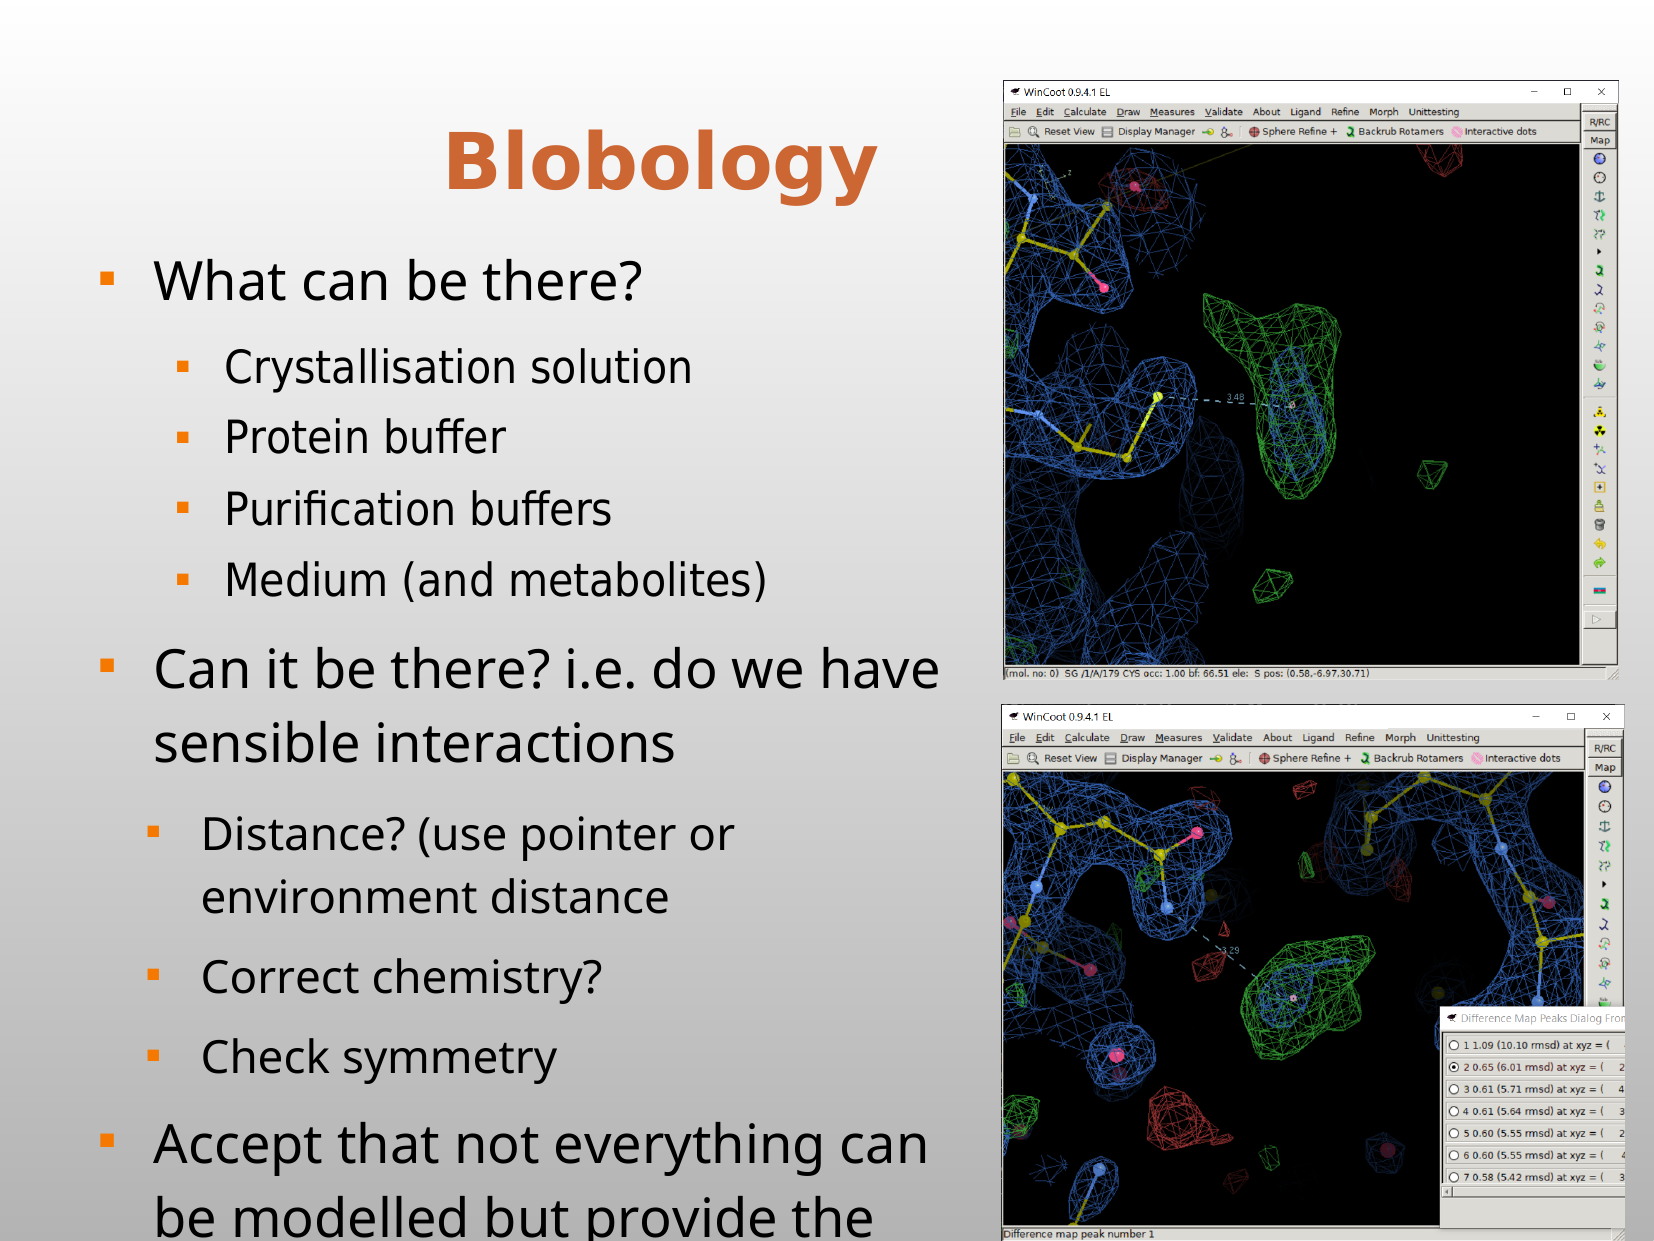

# Blobology
What can be there?
Crystallisation solution
Protein buffer
Purification buffers
Medium (and metabolites)
Can it be there? i.e. do we have sensible interactions
Distance? (use pointer or environment distance
Correct chemistry?
Check symmetry
Accept that not everything can be modelled but provide the best possible model